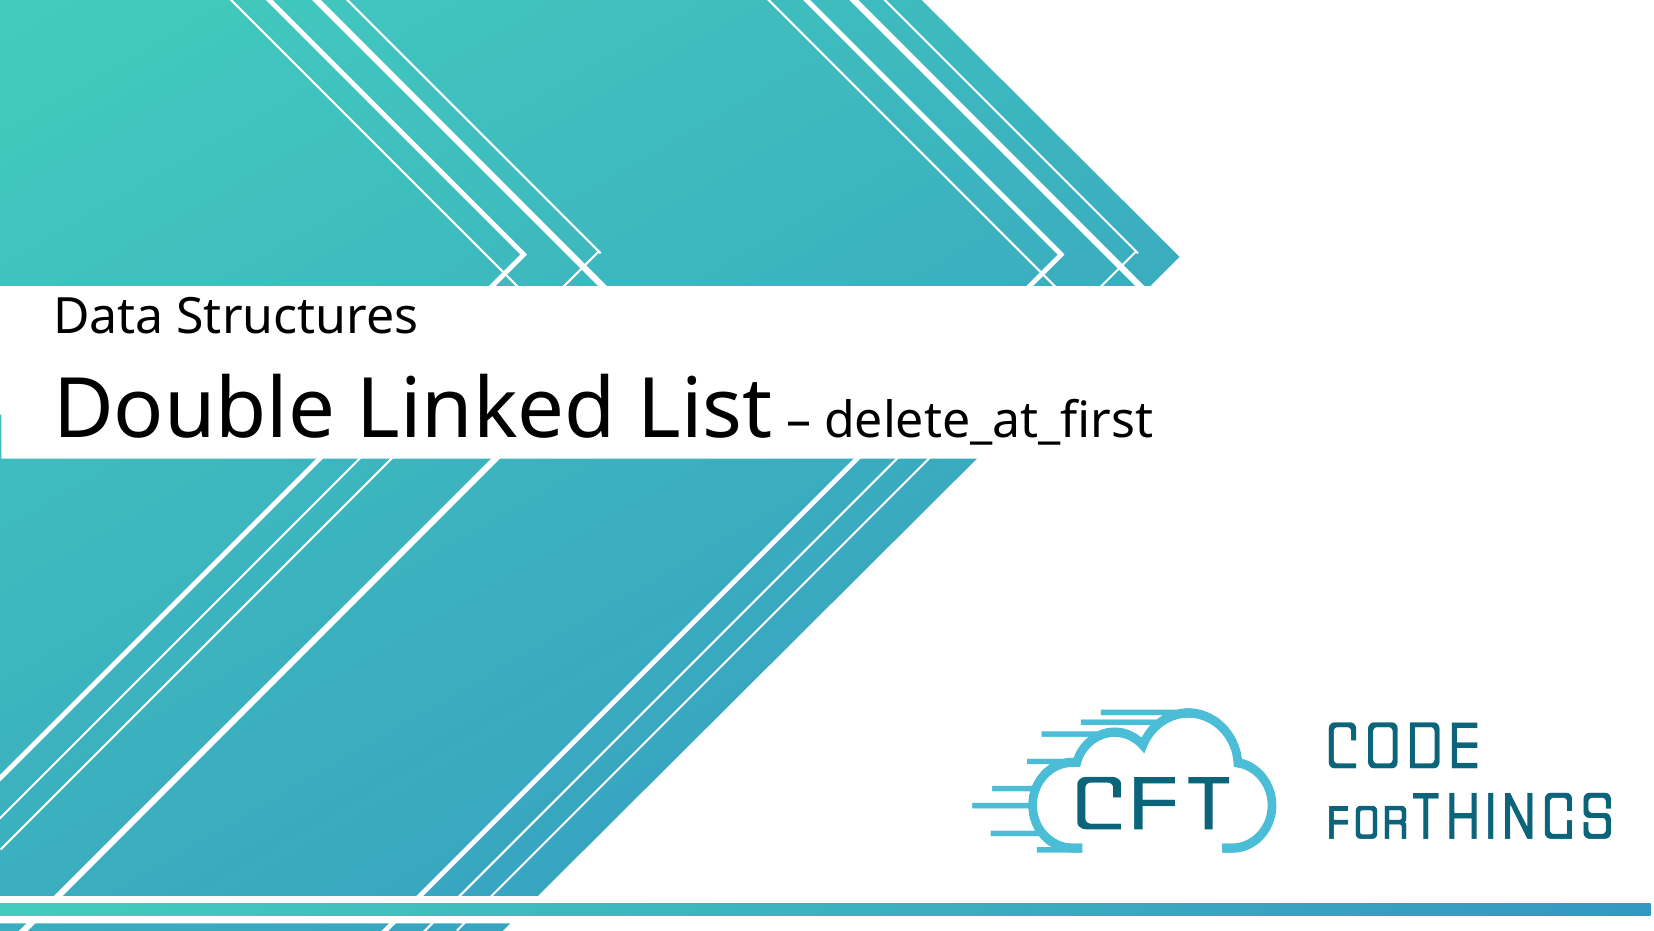

# Data Structures Double Linked List – delete_at_first